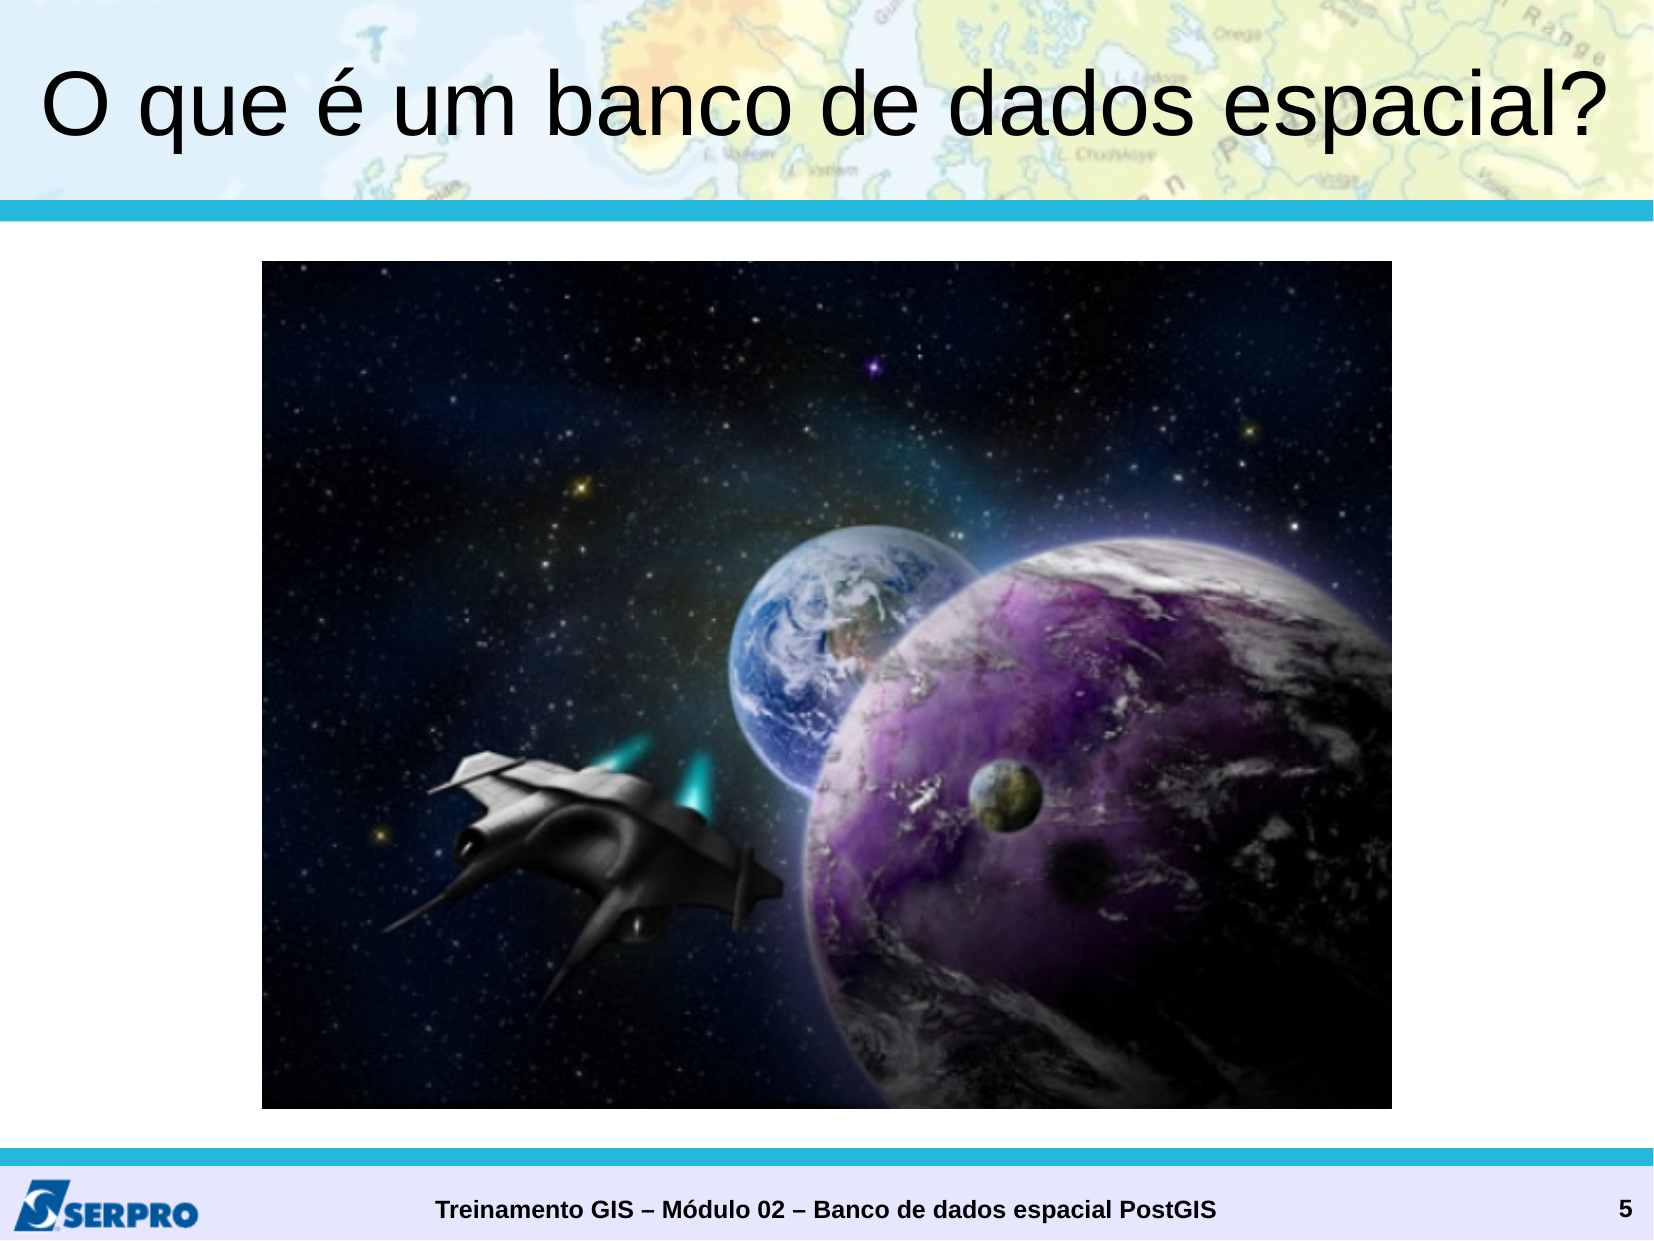

# O que é um banco de dados espacial?
5
Treinamento GIS – Módulo 02 – Banco de dados espacial PostGIS